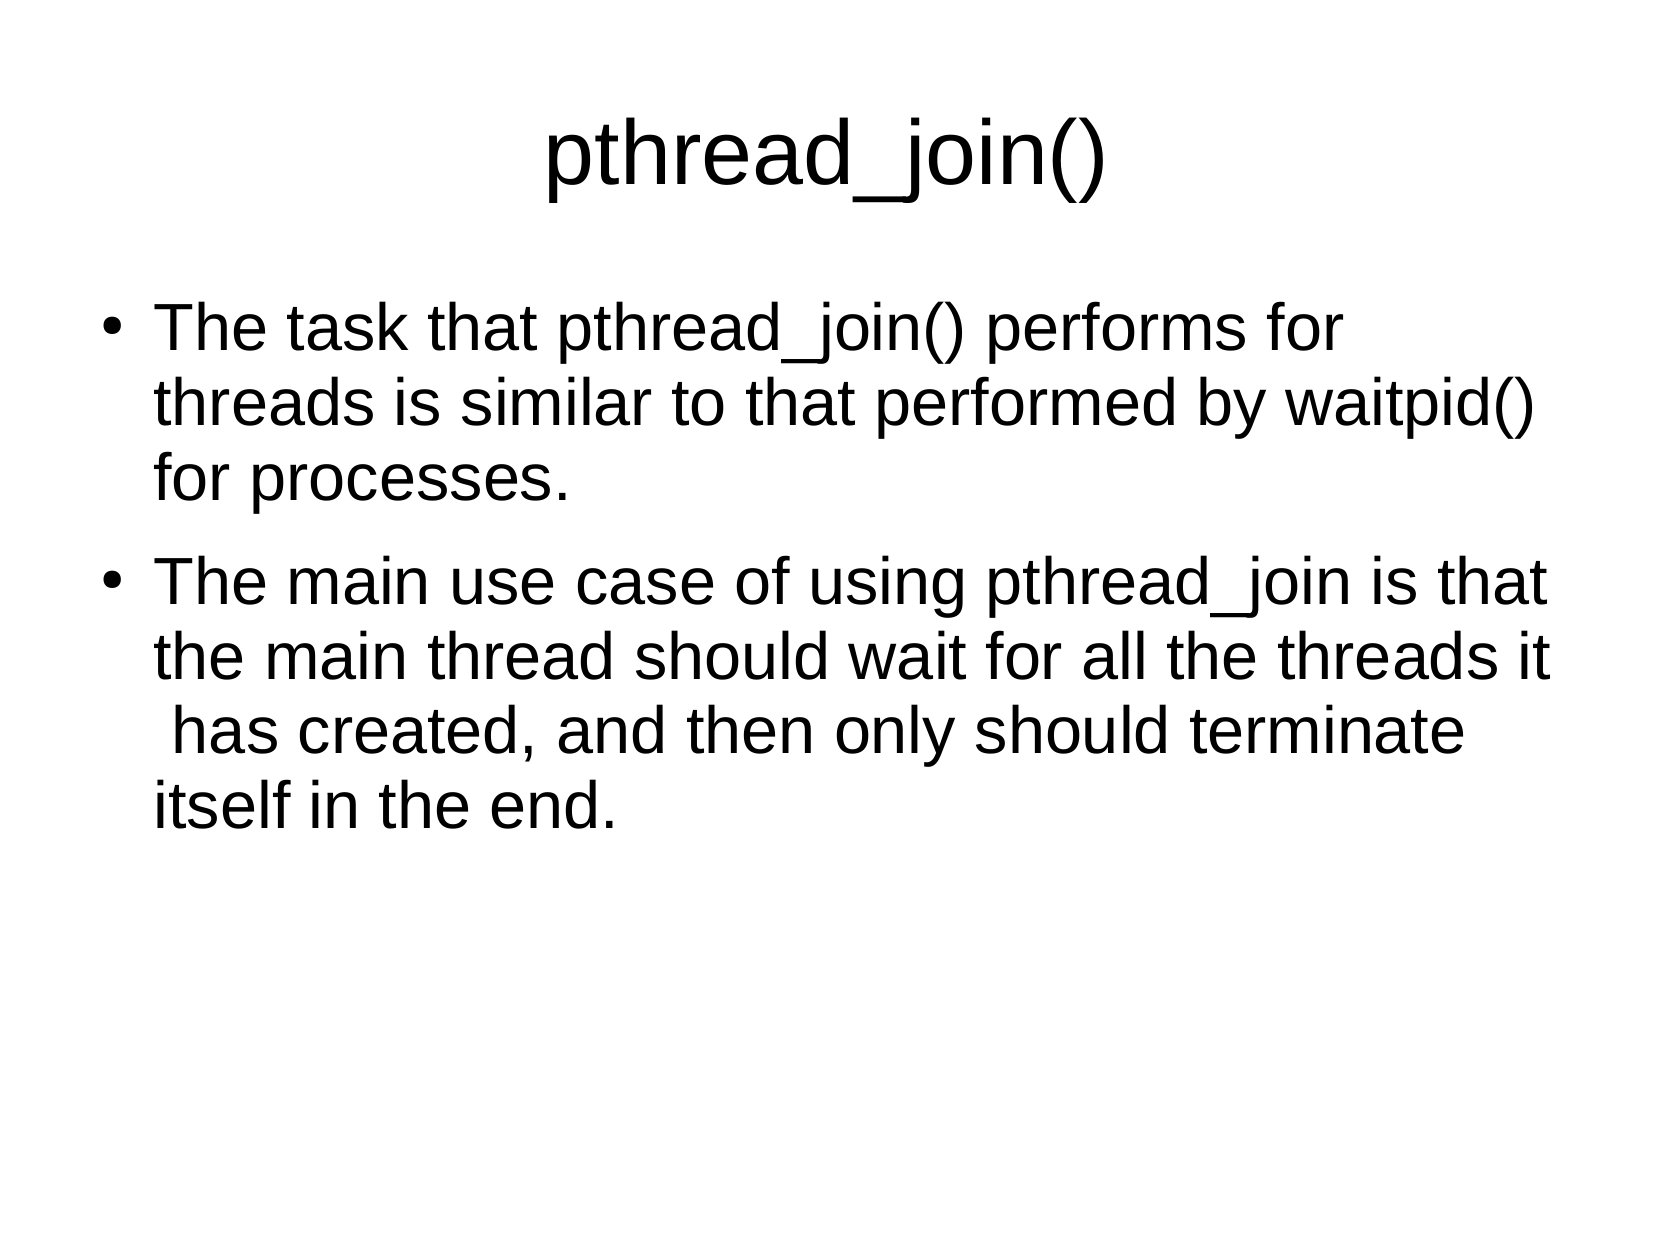

# pthread_join()
The task that pthread_join() performs for threads is similar to that performed by waitpid() for processes.
The main use case of using pthread_join is that the main thread should wait for all the threads it has created, and then only should terminate itself in the end.